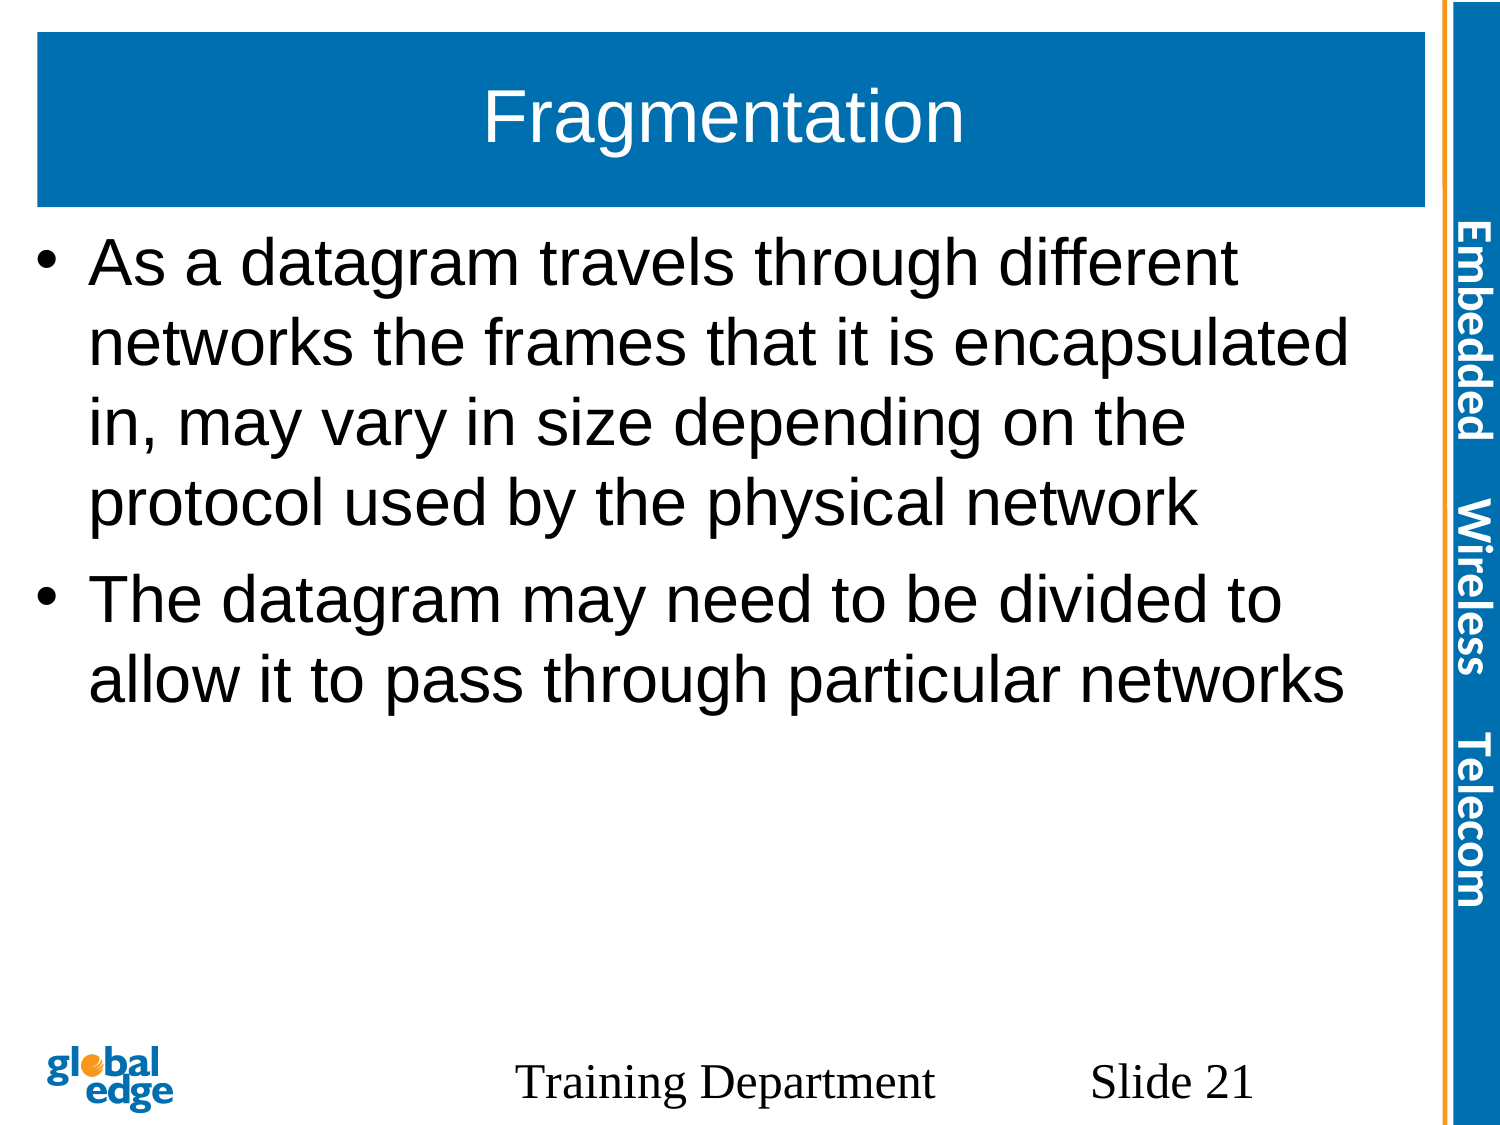

# Fragmentation
As a datagram travels through different networks the frames that it is encapsulated in, may vary in size depending on the protocol used by the physical network
The datagram may need to be divided to allow it to pass through particular networks
21